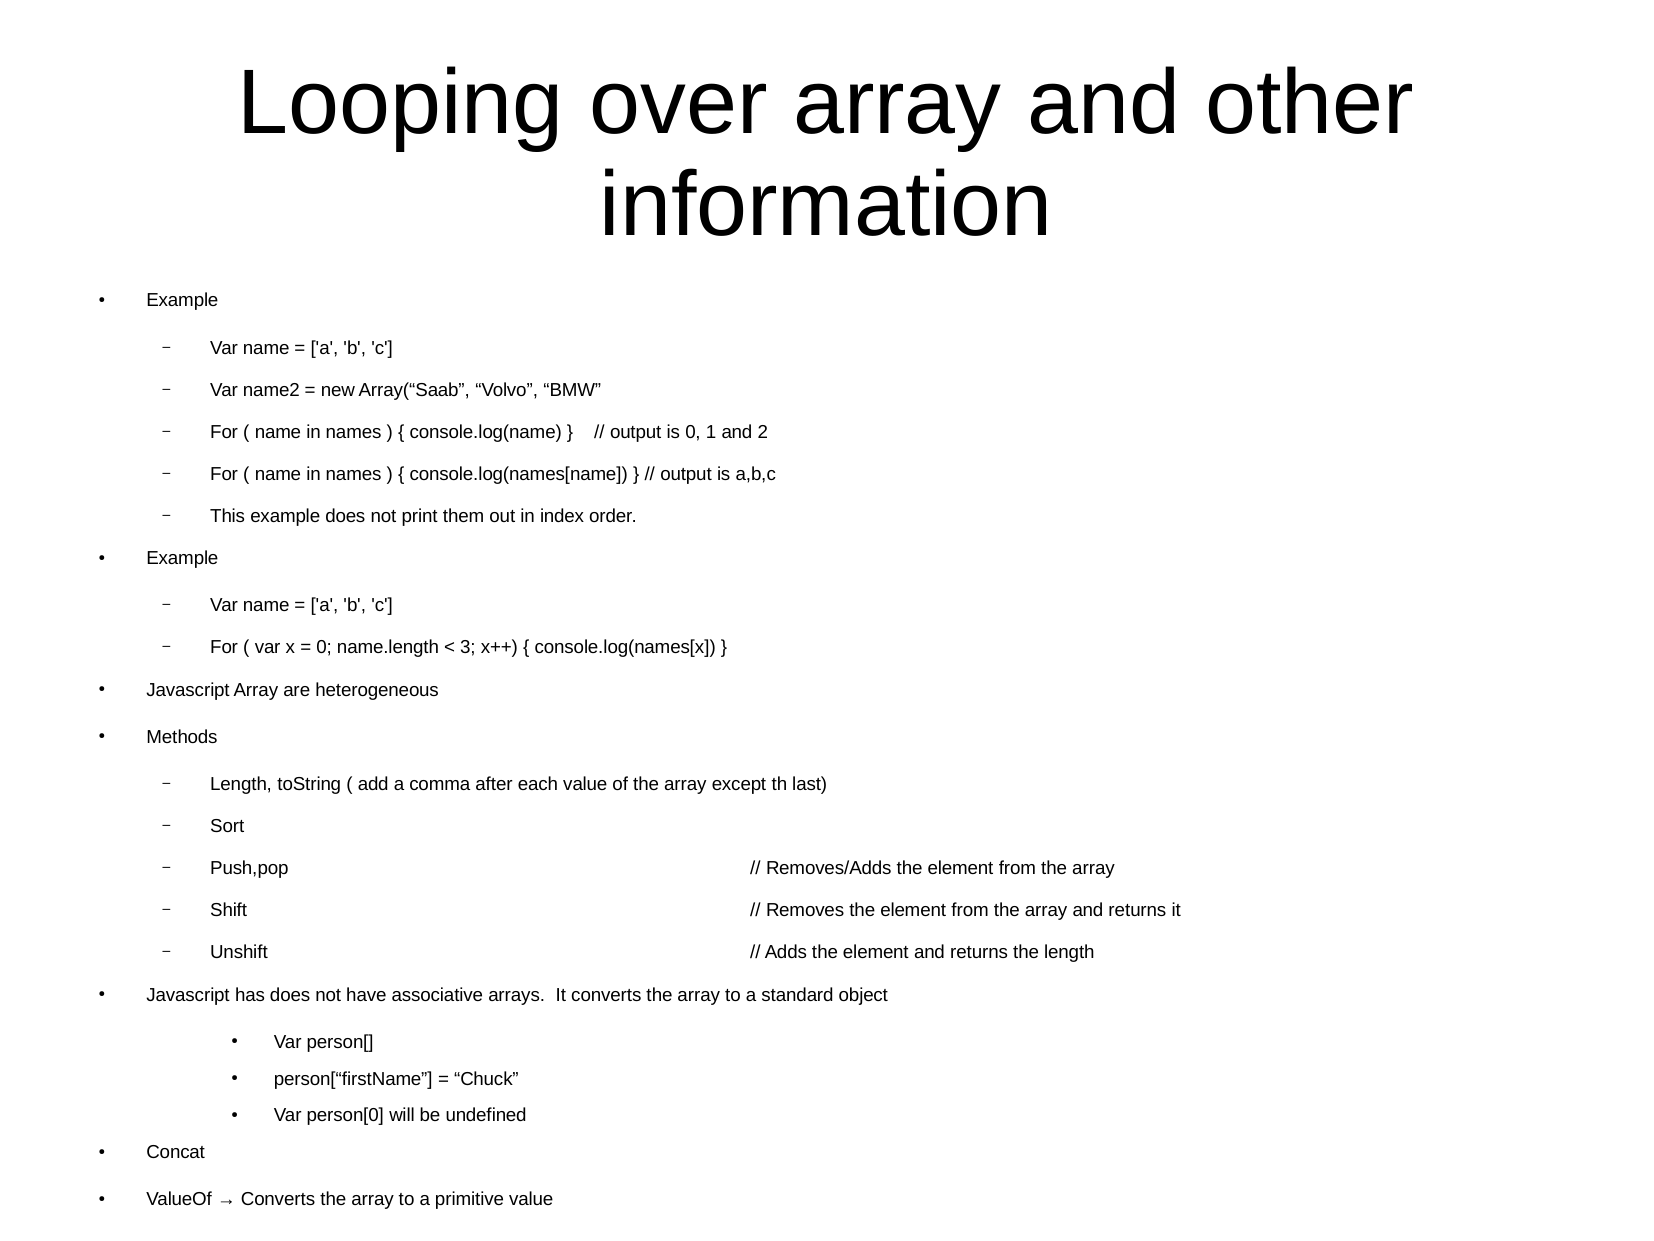

# Looping over array and other information
Example
Var name = ['a', 'b', 'c']
Var name2 = new Array(“Saab”, “Volvo”, “BMW”
For ( name in names ) { console.log(name) } // output is 0, 1 and 2
For ( name in names ) { console.log(names[name]) } // output is a,b,c
This example does not print them out in index order.
Example
Var name = ['a', 'b', 'c']
For ( var x = 0; name.length < 3; x++) { console.log(names[x]) }
Javascript Array are heterogeneous
Methods
Length, toString ( add a comma after each value of the array except th last)
Sort
Push,pop					 	 	// Removes/Adds the element from the array
Shift					 	 	 	// Removes the element from the array and returns it
Unshift 					 		 	// Adds the element and returns the length
Javascript has does not have associative arrays. It converts the array to a standard object
Var person[]
person[“firstName”] = “Chuck”
Var person[0] will be undefined
Concat
ValueOf → Converts the array to a primitive value